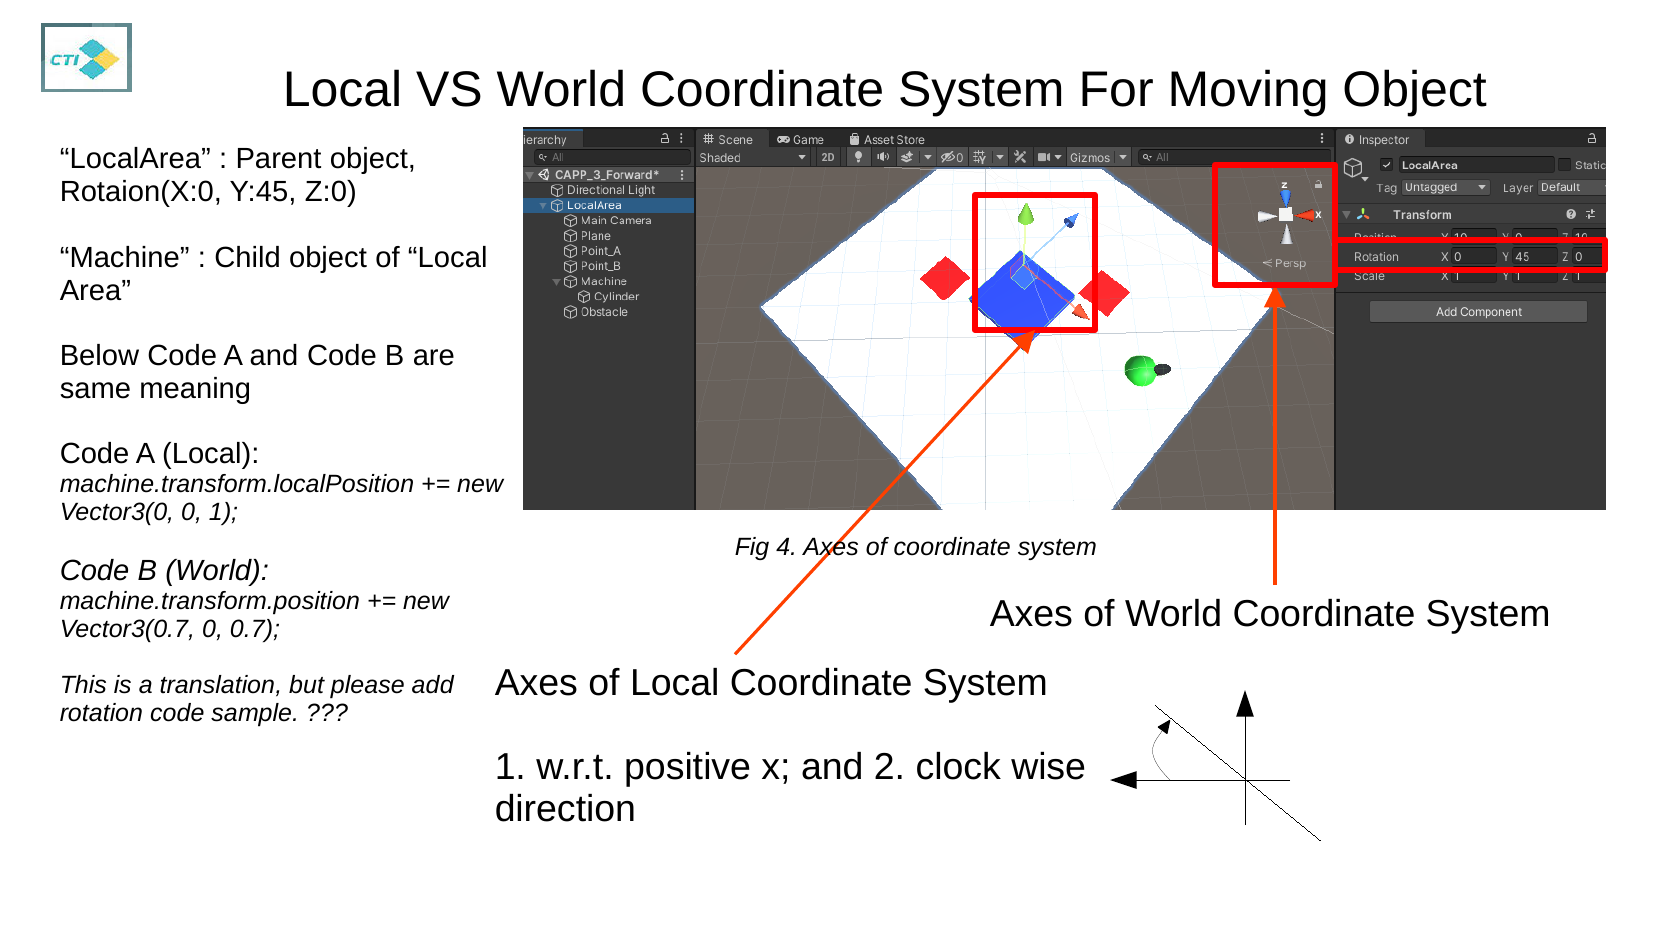

Local VS World Coordinate System For Moving Object
“LocalArea” : Parent object, Rotaion(X:0, Y:45, Z:0)
“Machine” : Child object of “Local Area”
Below Code A and Code B are same meaning
Code A (Local):
machine.transform.localPosition += new Vector3(0, 0, 1);
Code B (World):
machine.transform.position += new Vector3(0.7, 0, 0.7);
This is a translation, but please add rotation code sample. ???
Fig 4. Axes of coordinate system
Axes of World Coordinate System
Axes of Local Coordinate System
1. w.r.t. positive x; and 2. clock wise direction